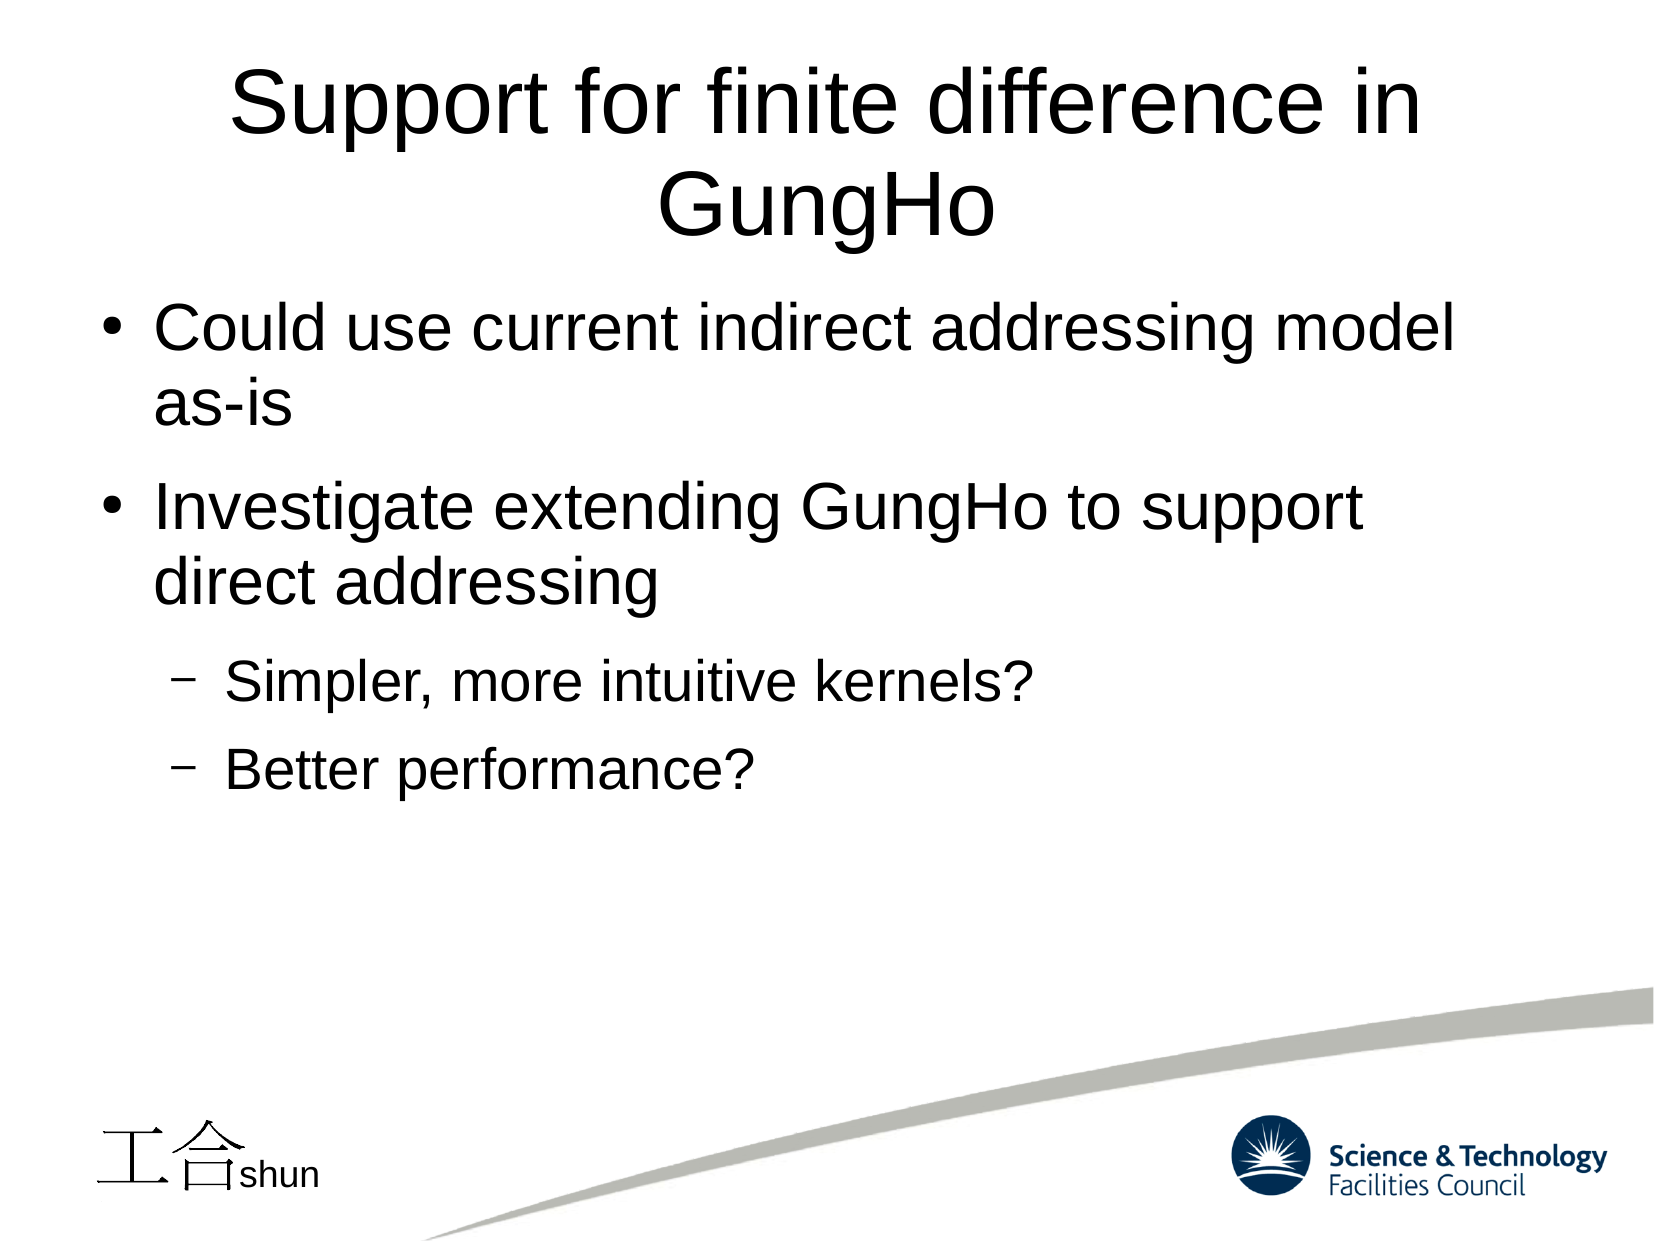

# Support for finite difference in GungHo
Could use current indirect addressing model as-is
Investigate extending GungHo to support direct addressing
Simpler, more intuitive kernels?
Better performance?